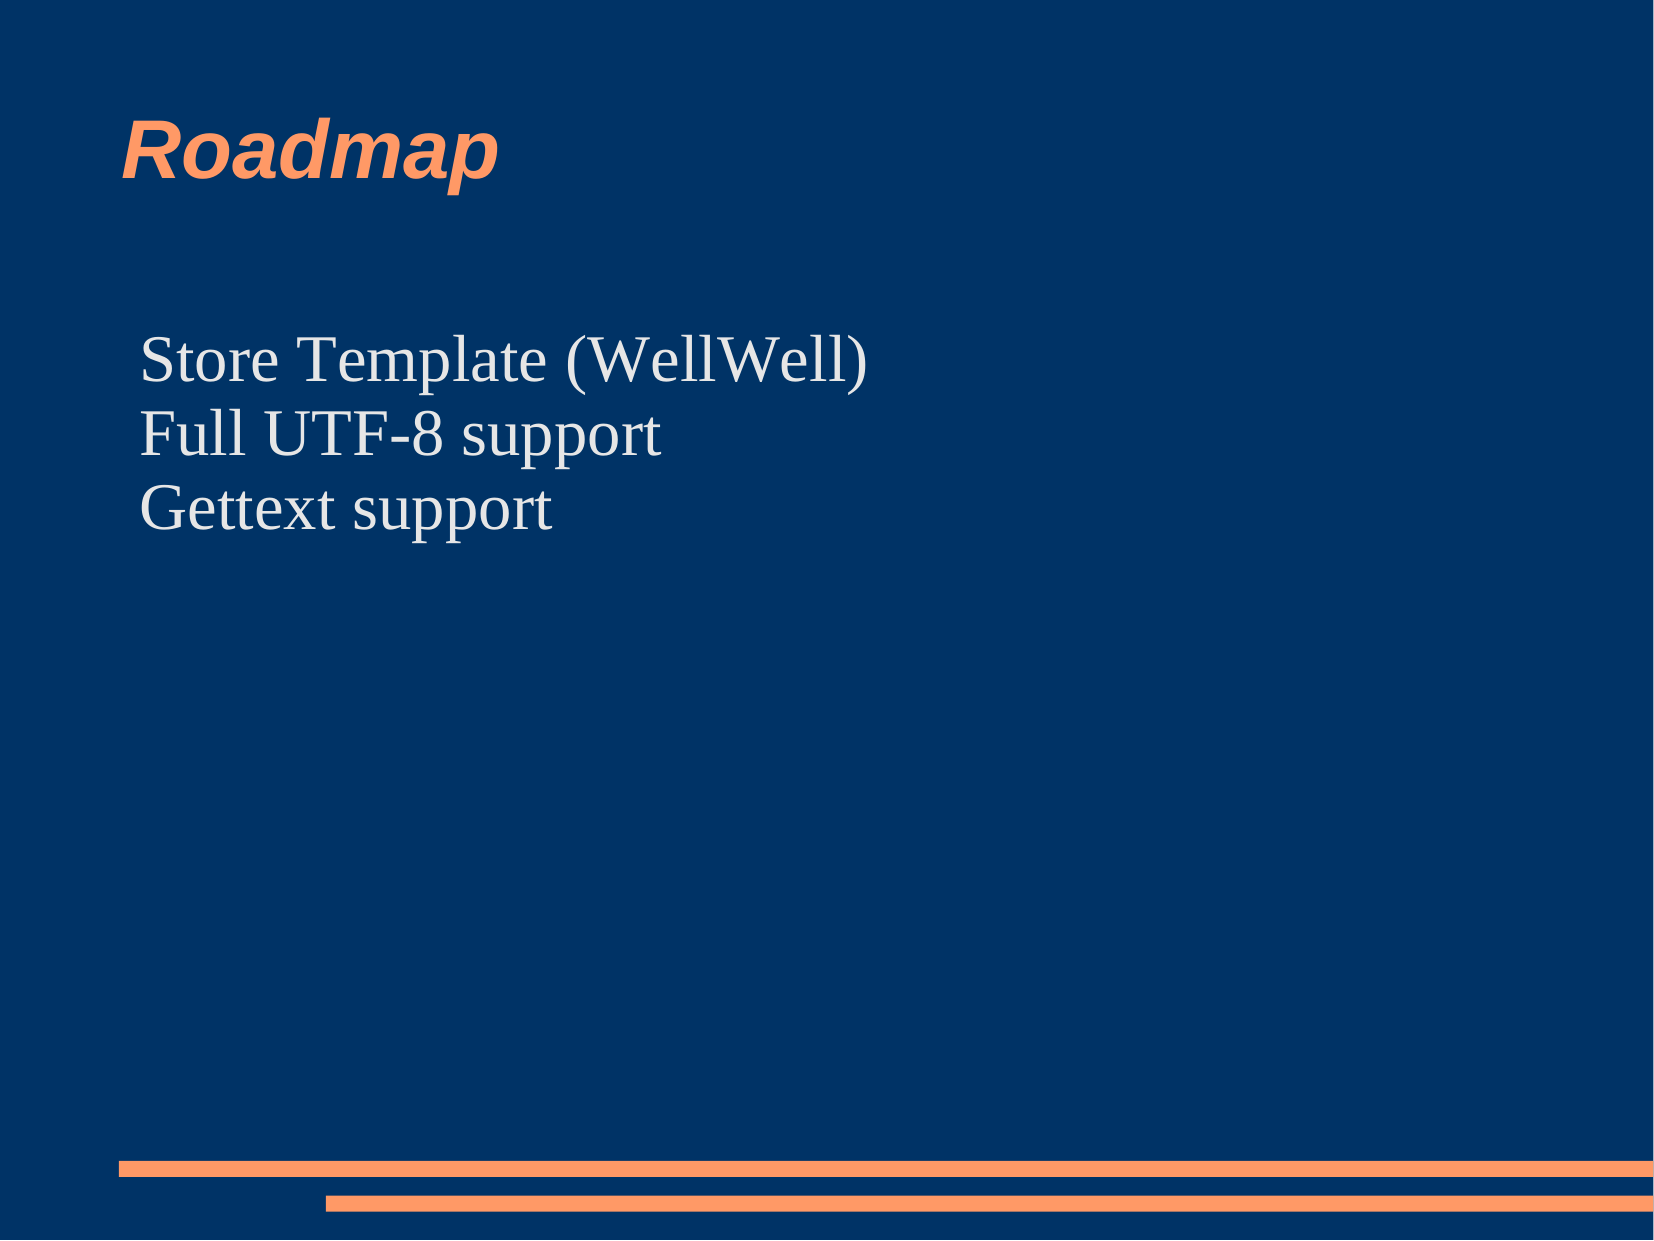

# Roadmap
Store Template (WellWell)
Full UTF-8 support
Gettext support